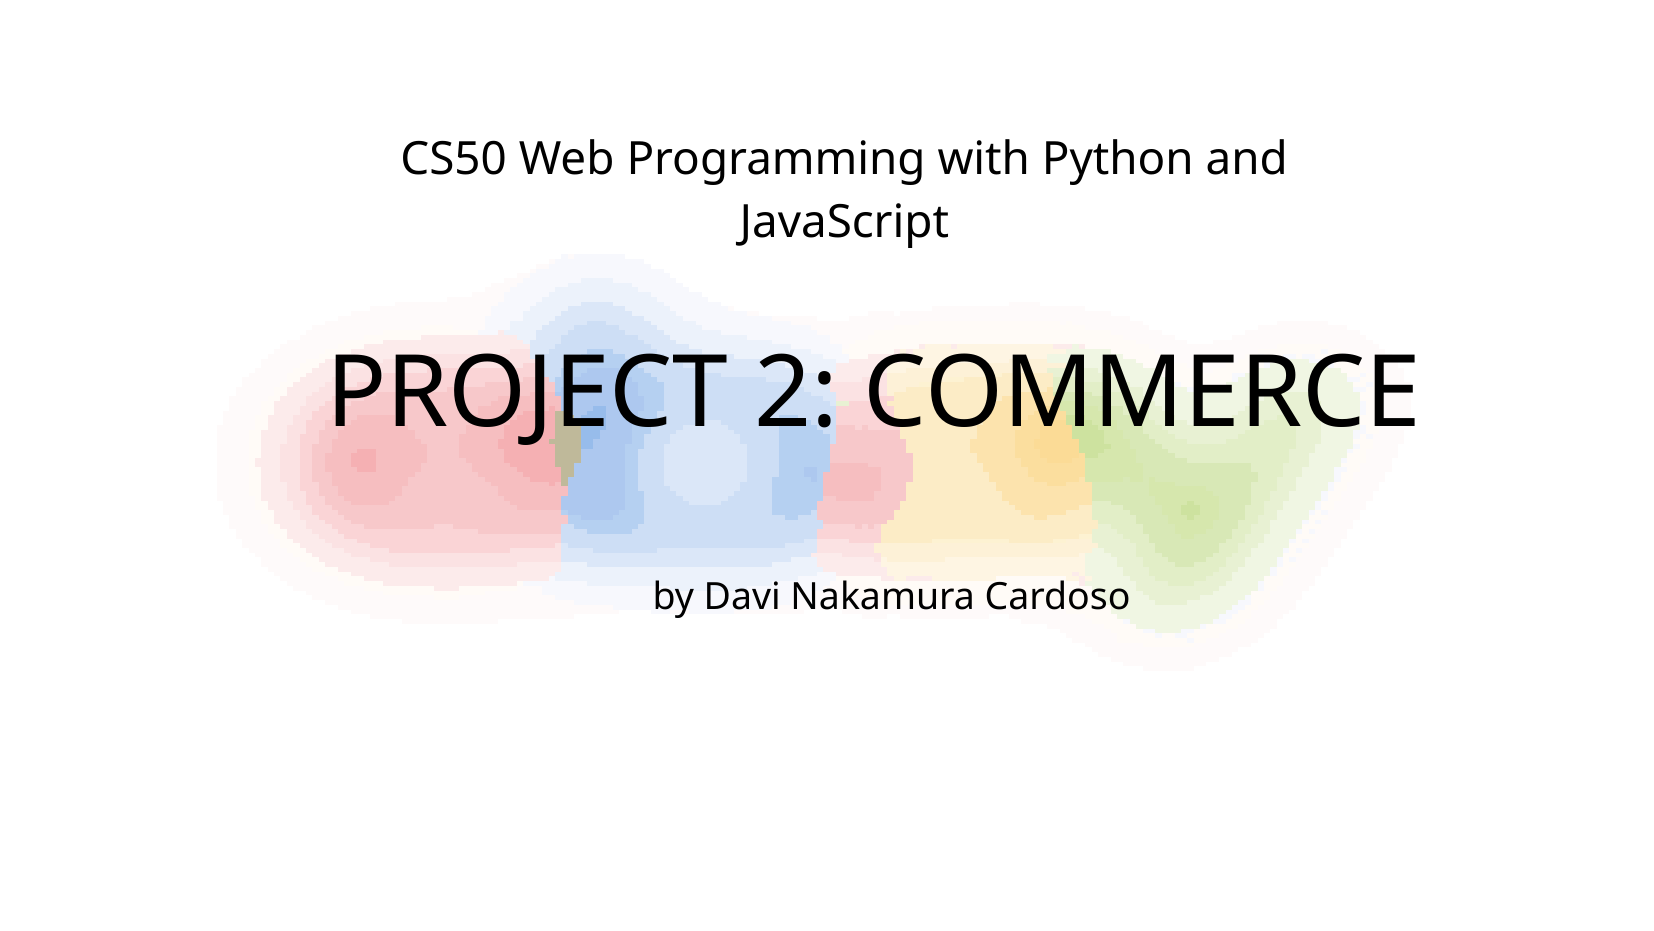

CS50 Web Programming with Python and JavaScript
PROJECT 2: COMMERCE
by Davi Nakamura Cardoso